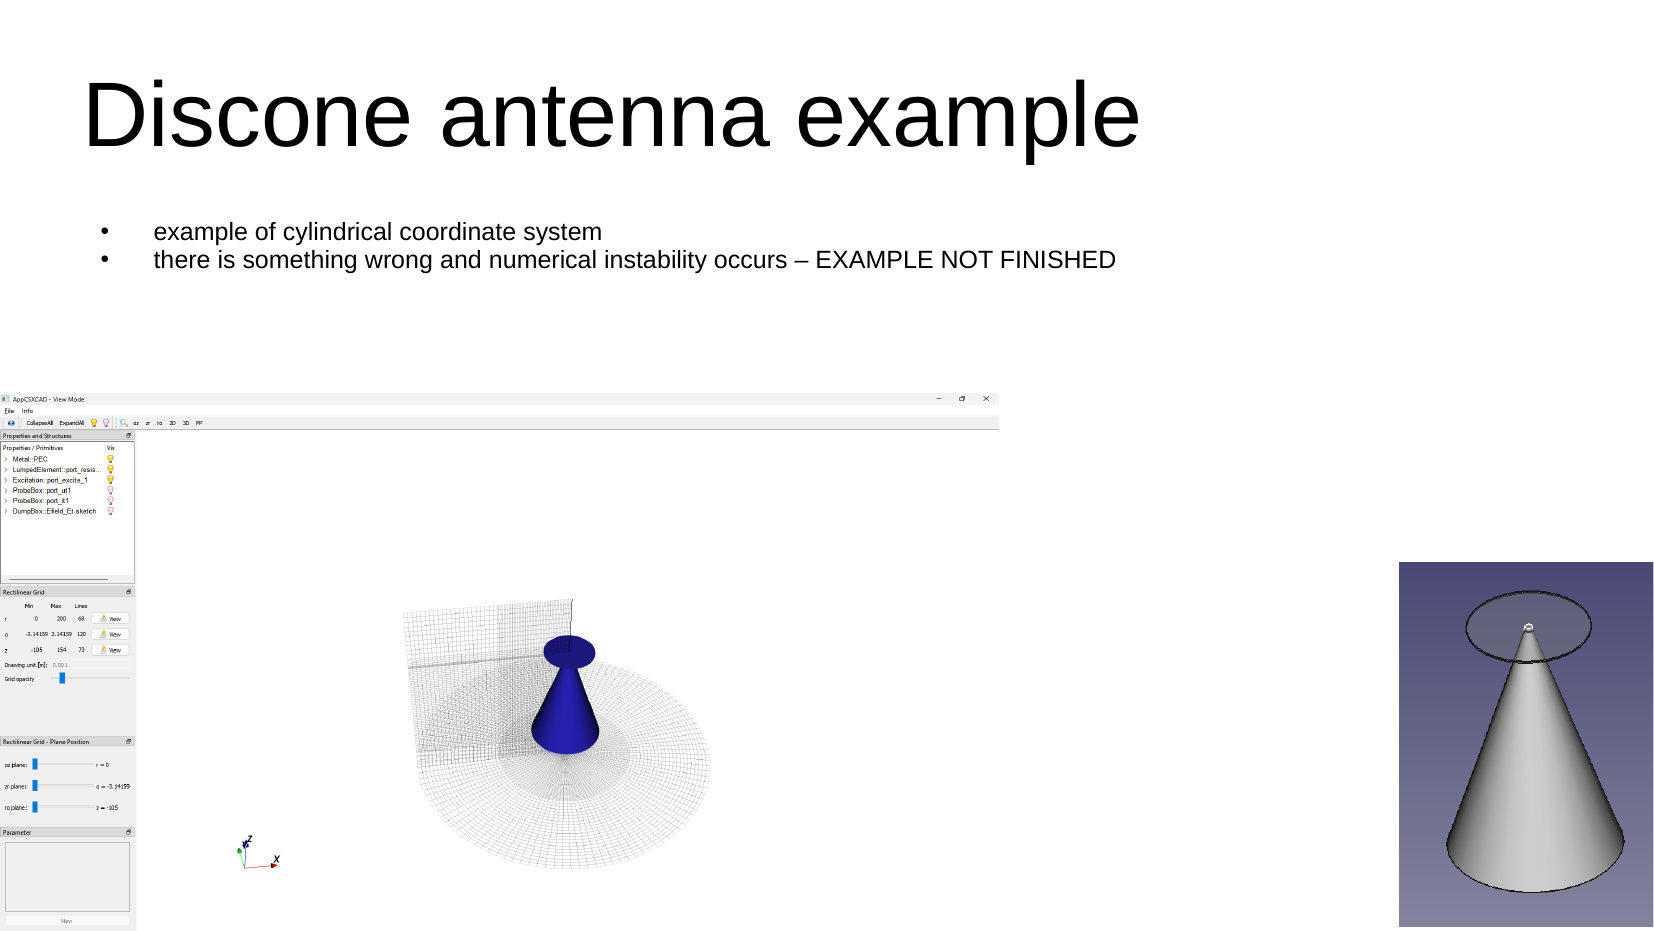

# Discone antenna example
example of cylindrical coordinate system
there is something wrong and numerical instability occurs – EXAMPLE NOT FINISHED